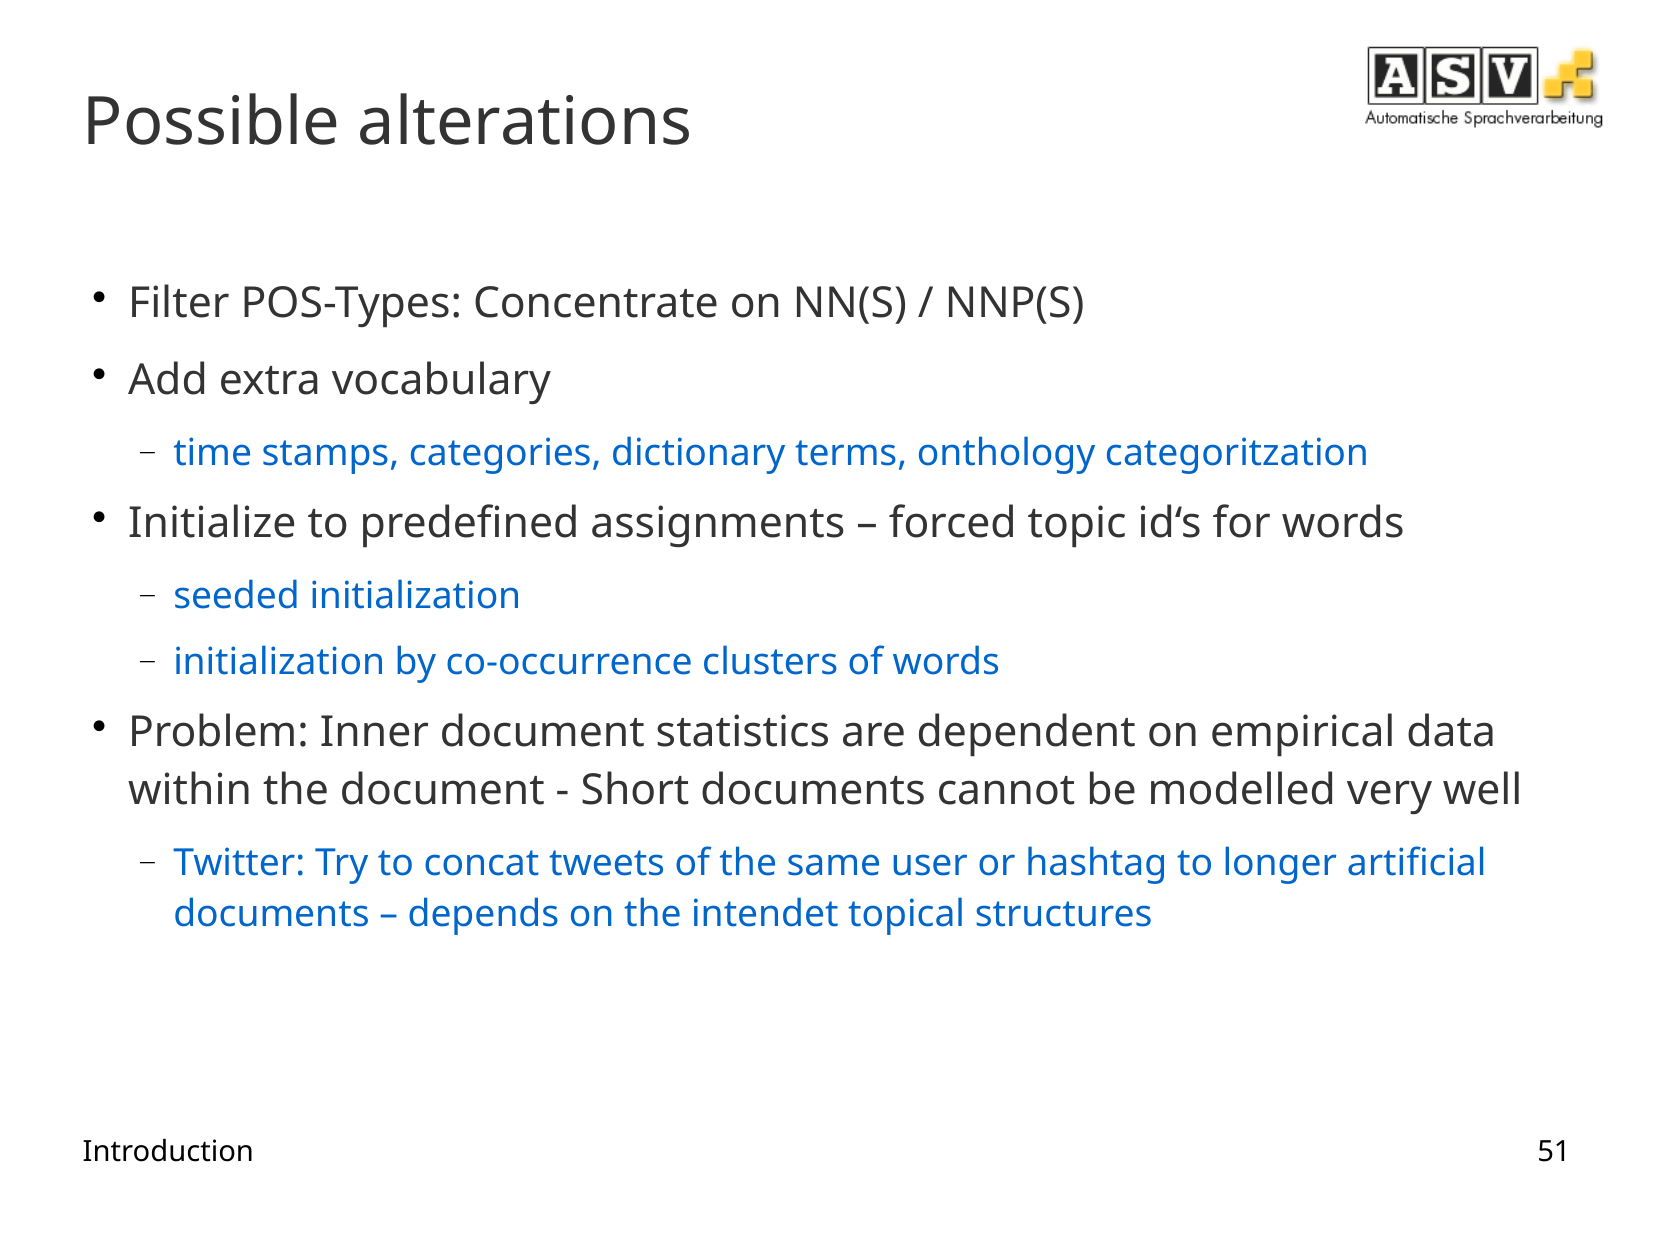

# Possible alterations
Filter POS-Types: Concentrate on NN(S) / NNP(S)
Add extra vocabulary
time stamps, categories, dictionary terms, onthology categoritzation
Initialize to predefined assignments – forced topic id‘s for words
seeded initialization
initialization by co-occurrence clusters of words
Problem: Inner document statistics are dependent on empirical data within the document - Short documents cannot be modelled very well
Twitter: Try to concat tweets of the same user or hashtag to longer artificial documents – depends on the intendet topical structures
Introduction
51